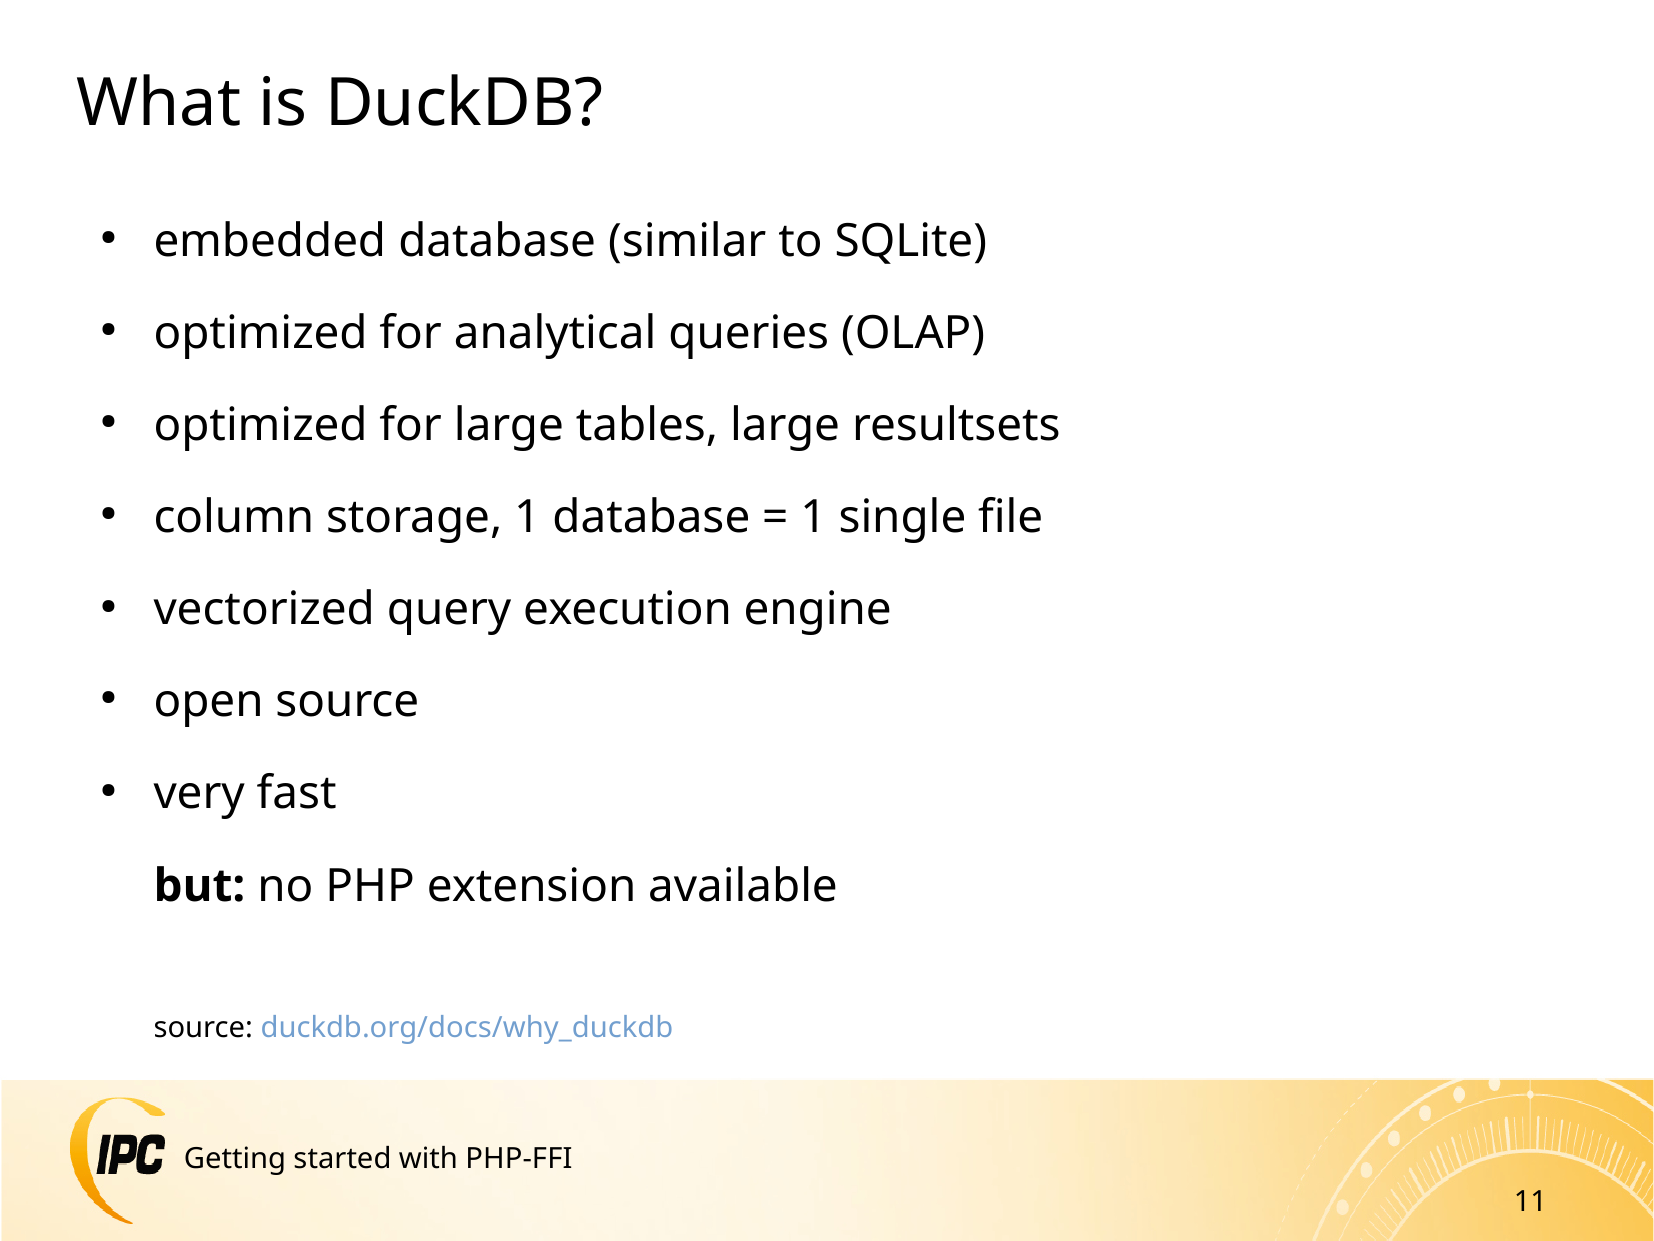

# What is DuckDB?
embedded database (similar to SQLite)
optimized for analytical queries (OLAP)
optimized for large tables, large resultsets
column storage, 1 database = 1 single file
vectorized query execution engine
open source
very fast
but: no PHP extension available
source: duckdb.org/docs/why_duckdb
11